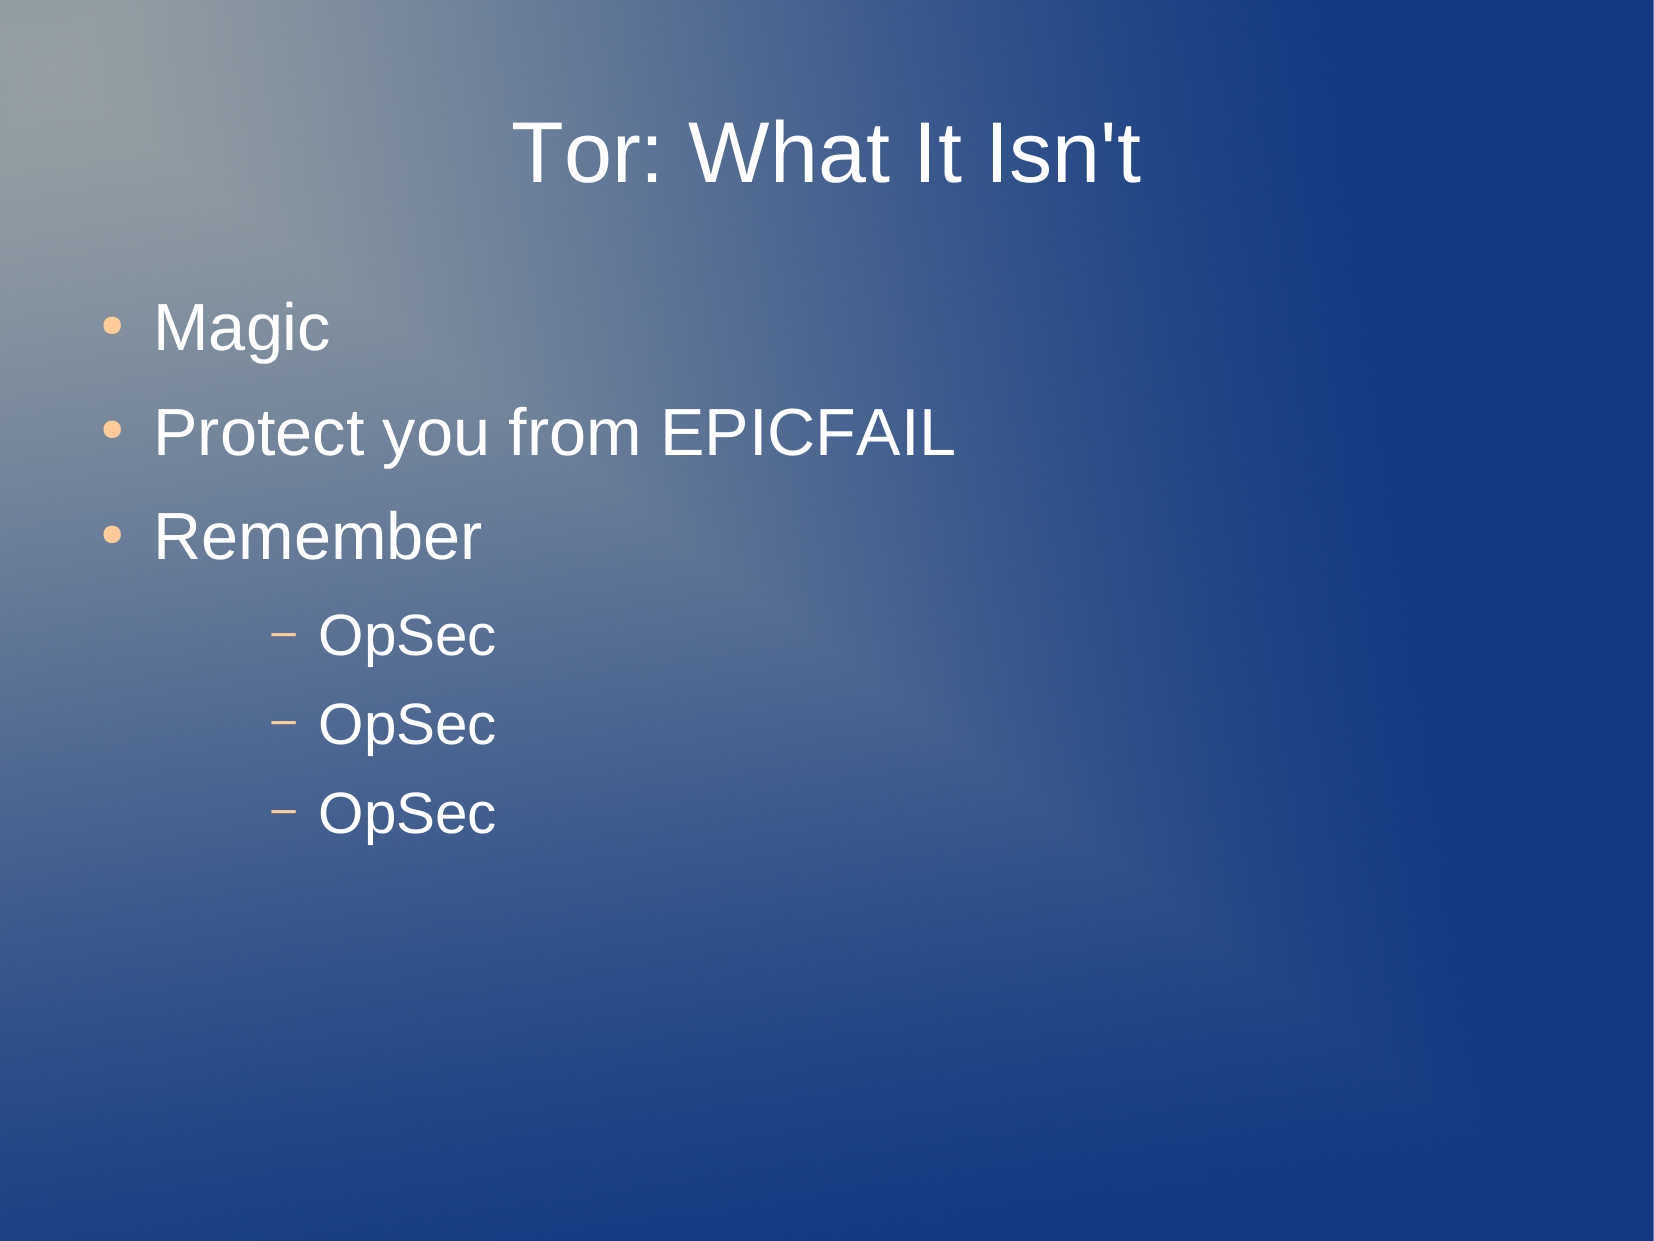

# Tor: What It Isn't
Magic
Protect you from EPICFAIL
Remember
OpSec
OpSec
OpSec